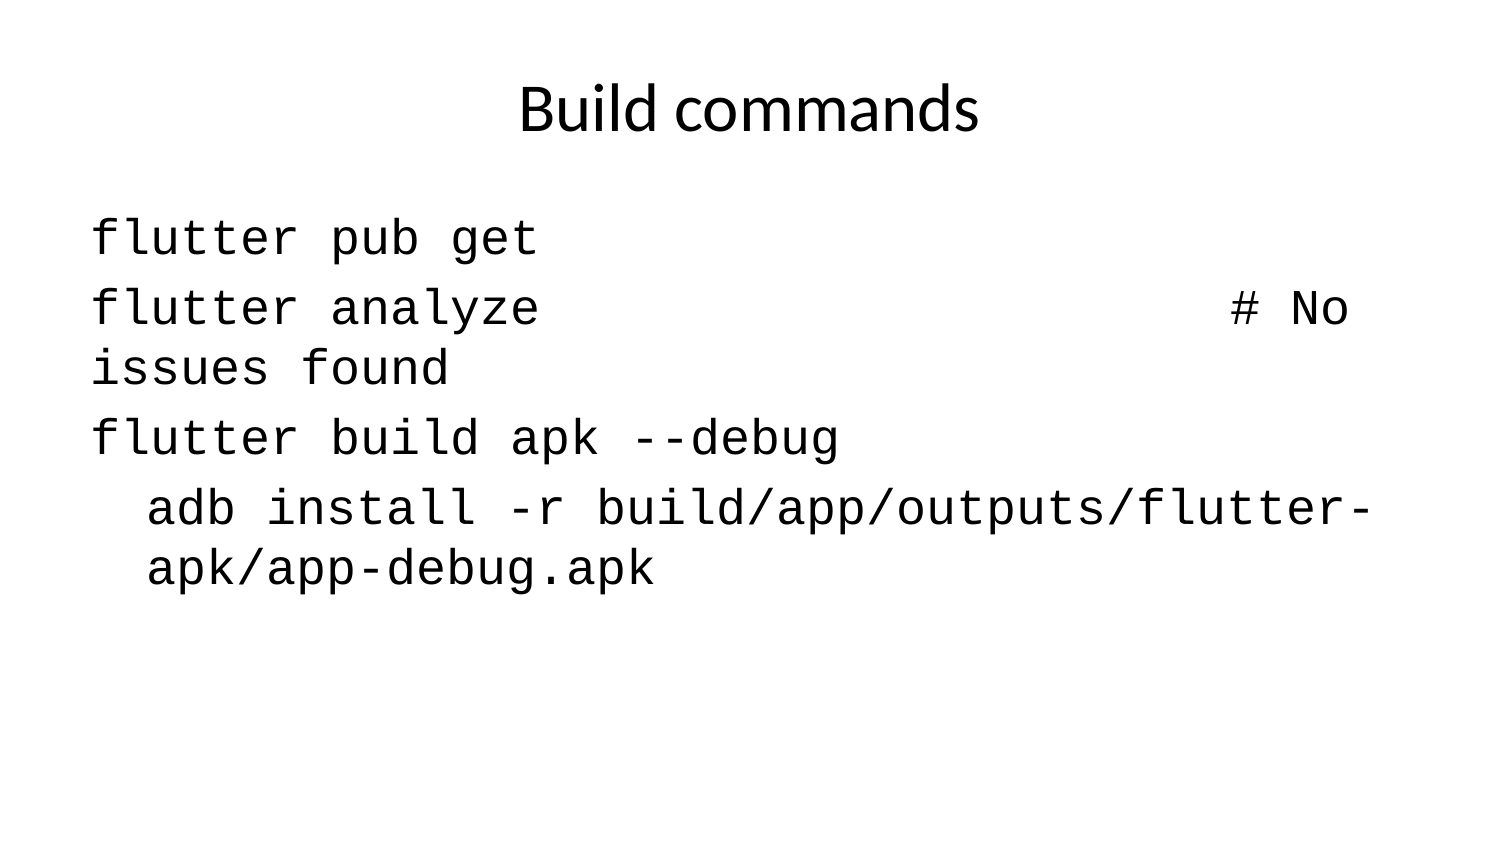

# Build commands
flutter pub get
flutter analyze # No issues found
flutter build apk --debug
adb install -r build/app/outputs/flutter-apk/app-debug.apk